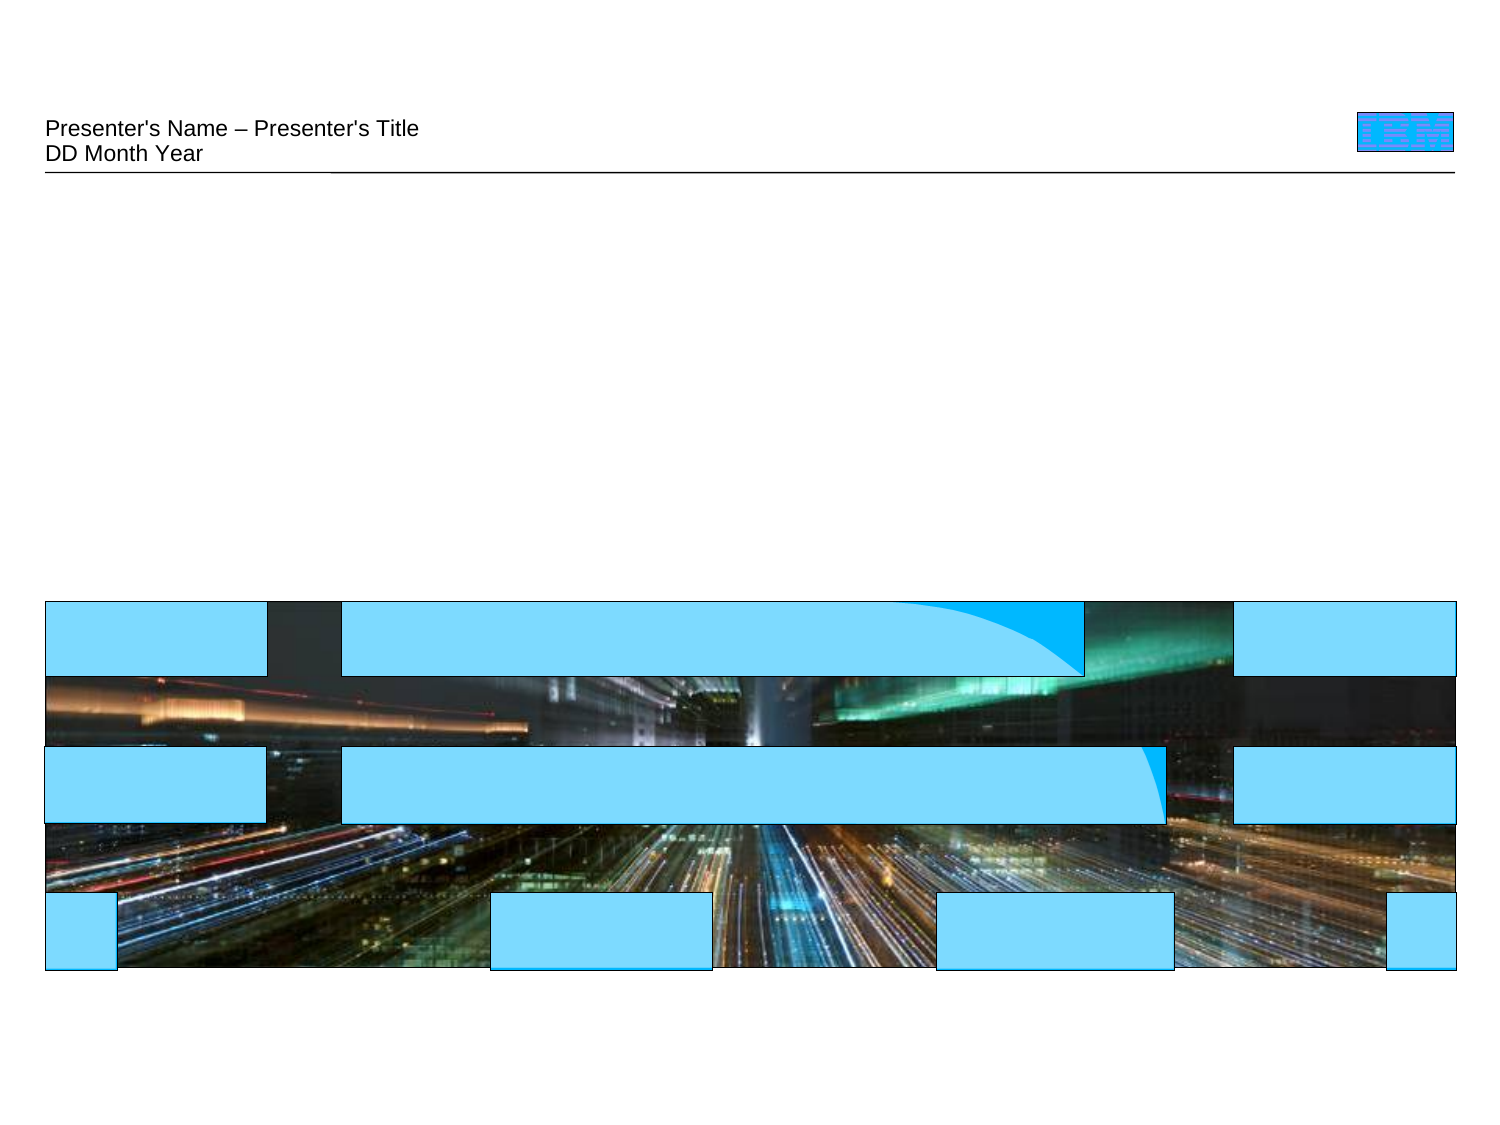

Presenter's Name – Presenter's Title
DD Month Year
#
1